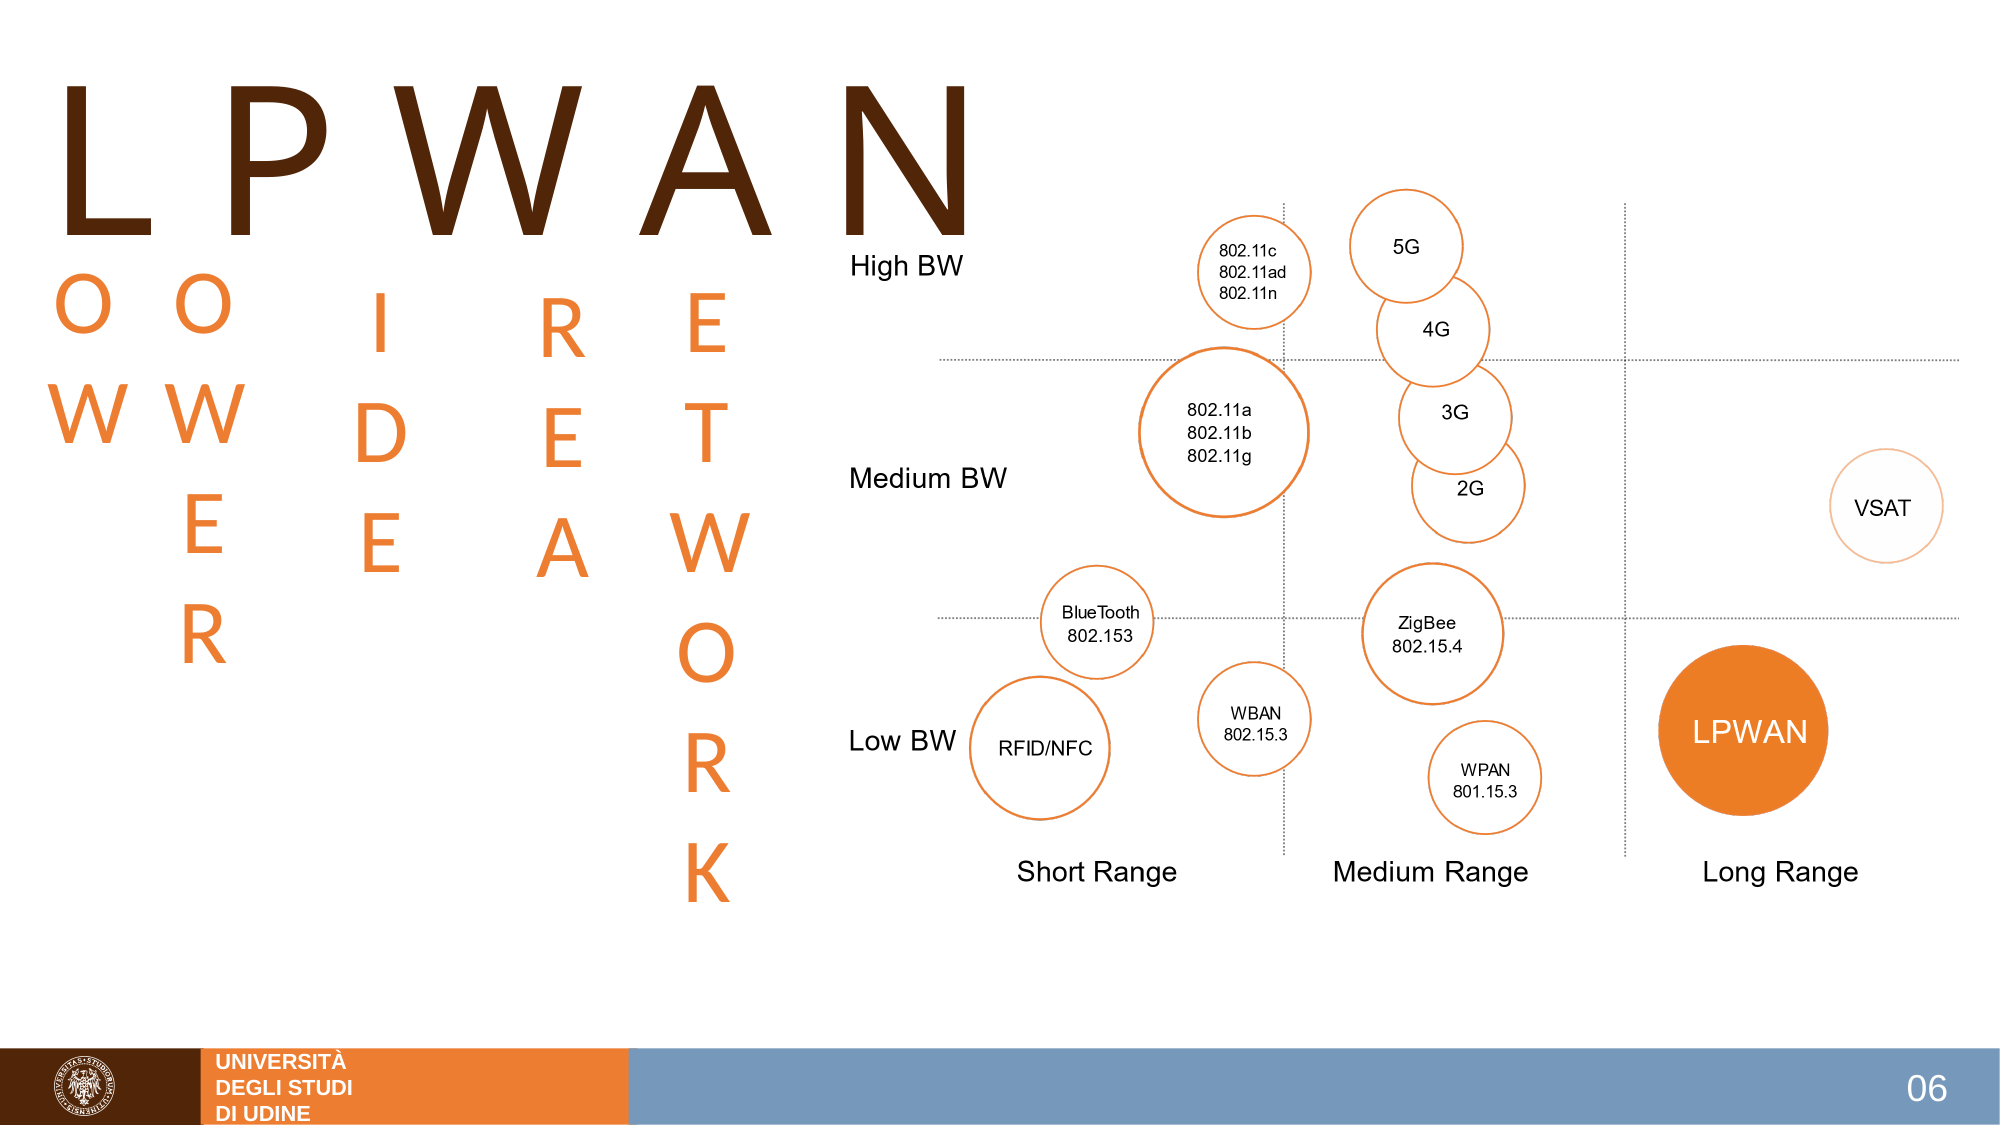

L P W A N
OW
O
W
E
R
IDE
E
T
W
O
R
K
R
EA
E
UNIVERSITÀ
DEGLI STUDI
DI UDINE
06